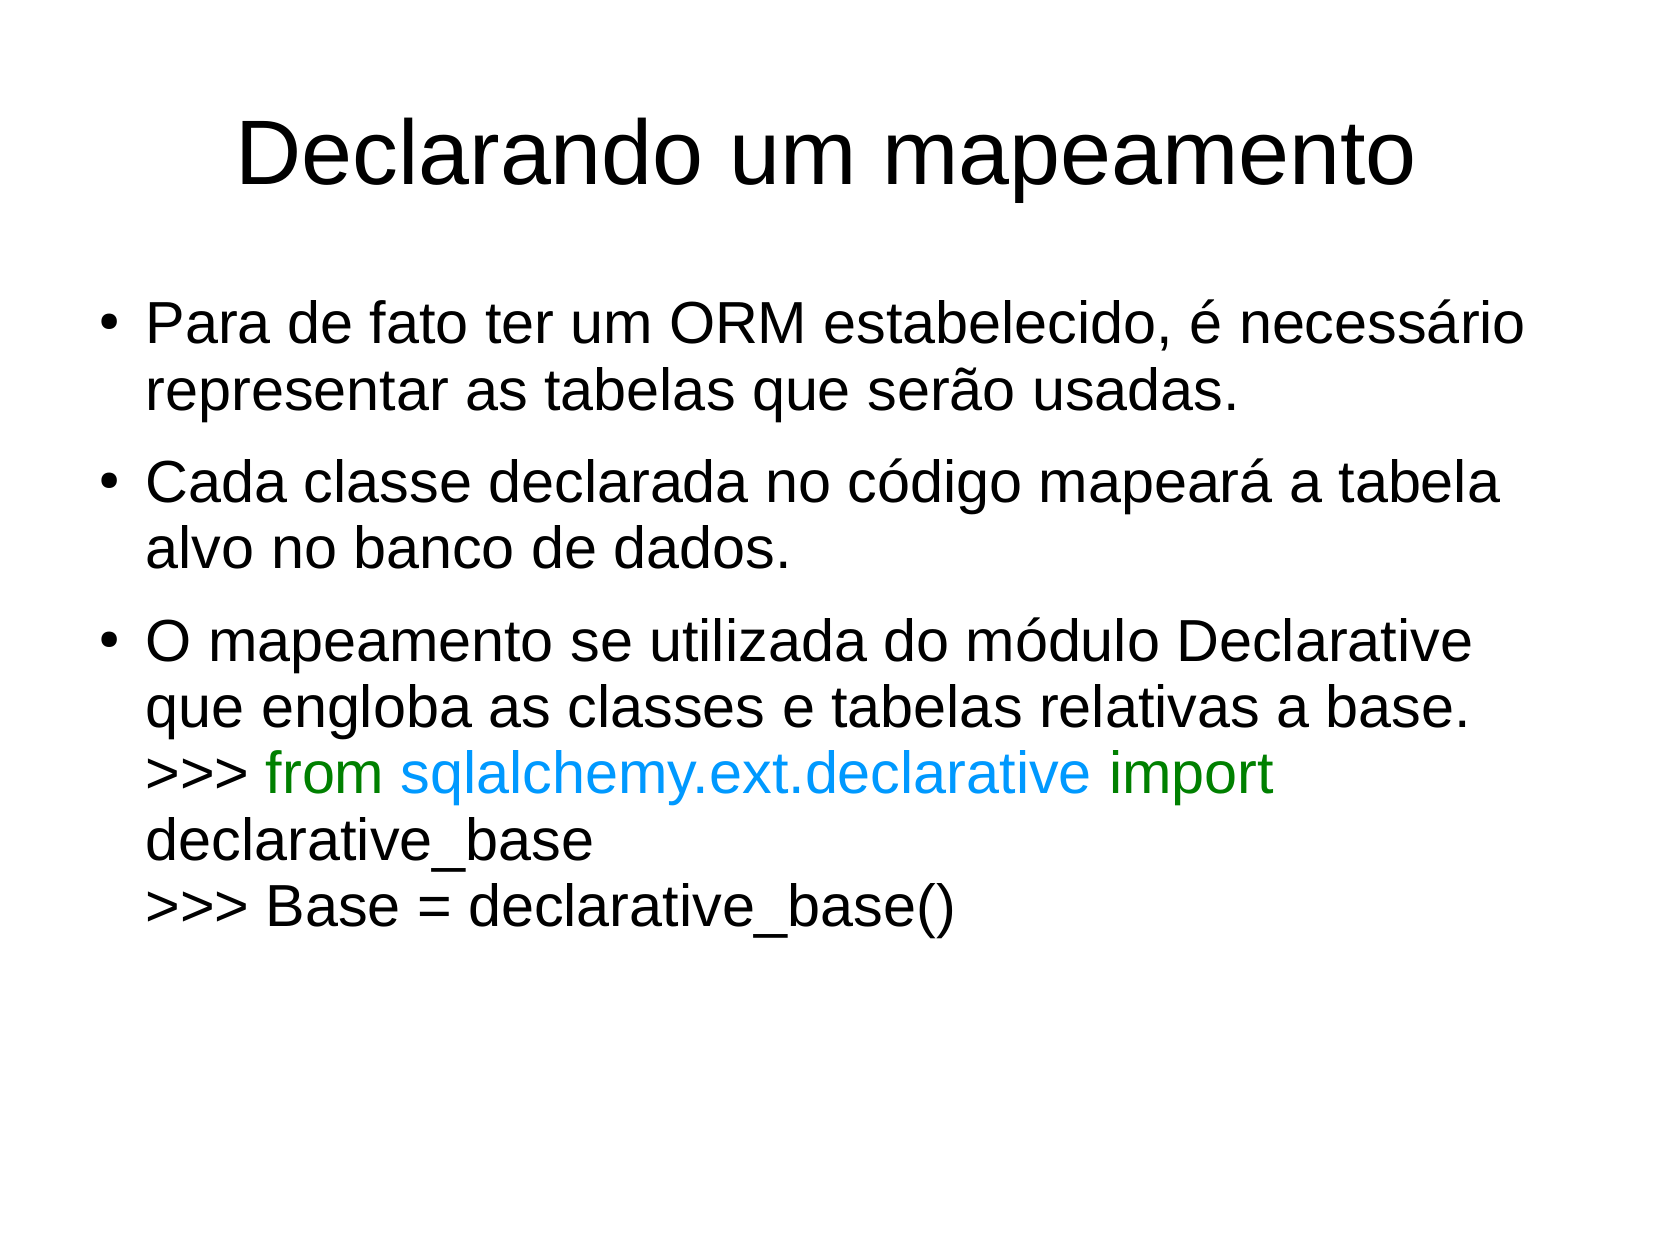

# Declarando um mapeamento
Para de fato ter um ORM estabelecido, é necessário representar as tabelas que serão usadas.
Cada classe declarada no código mapeará a tabela alvo no banco de dados.
O mapeamento se utilizada do módulo Declarative que engloba as classes e tabelas relativas a base.
>>> from sqlalchemy.ext.declarative import declarative_base
>>> Base = declarative_base()